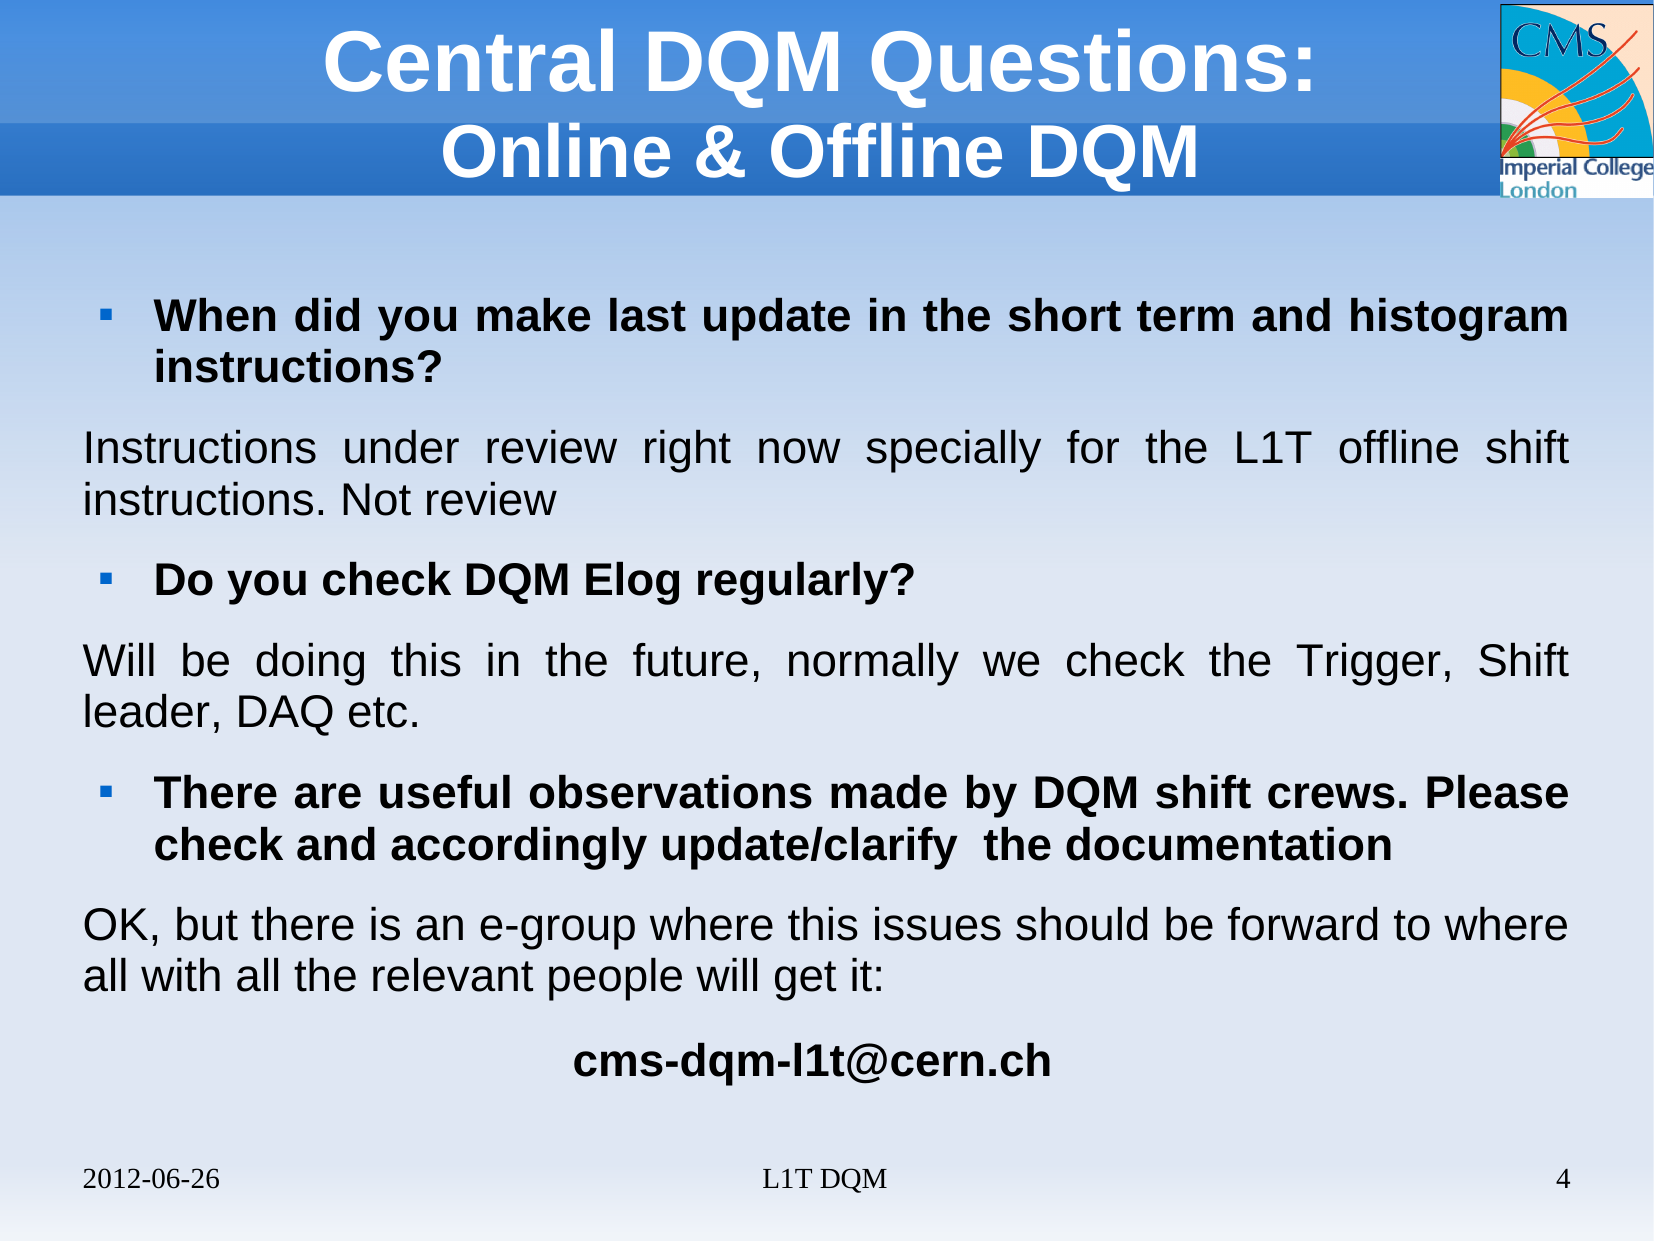

# Central DQM Questions: Online & Offline DQM
When did you make last update in the short term and histogram instructions?
Instructions under review right now specially for the L1T offline shift instructions. Not review
Do you check DQM Elog regularly?
Will be doing this in the future, normally we check the Trigger, Shift leader, DAQ etc.
There are useful observations made by DQM shift crews. Please check and accordingly update/clarify the documentation
OK, but there is an e-group where this issues should be forward to where all with all the relevant people will get it:
cms-dqm-l1t@cern.ch
2012-06-26
L1T DQM
4